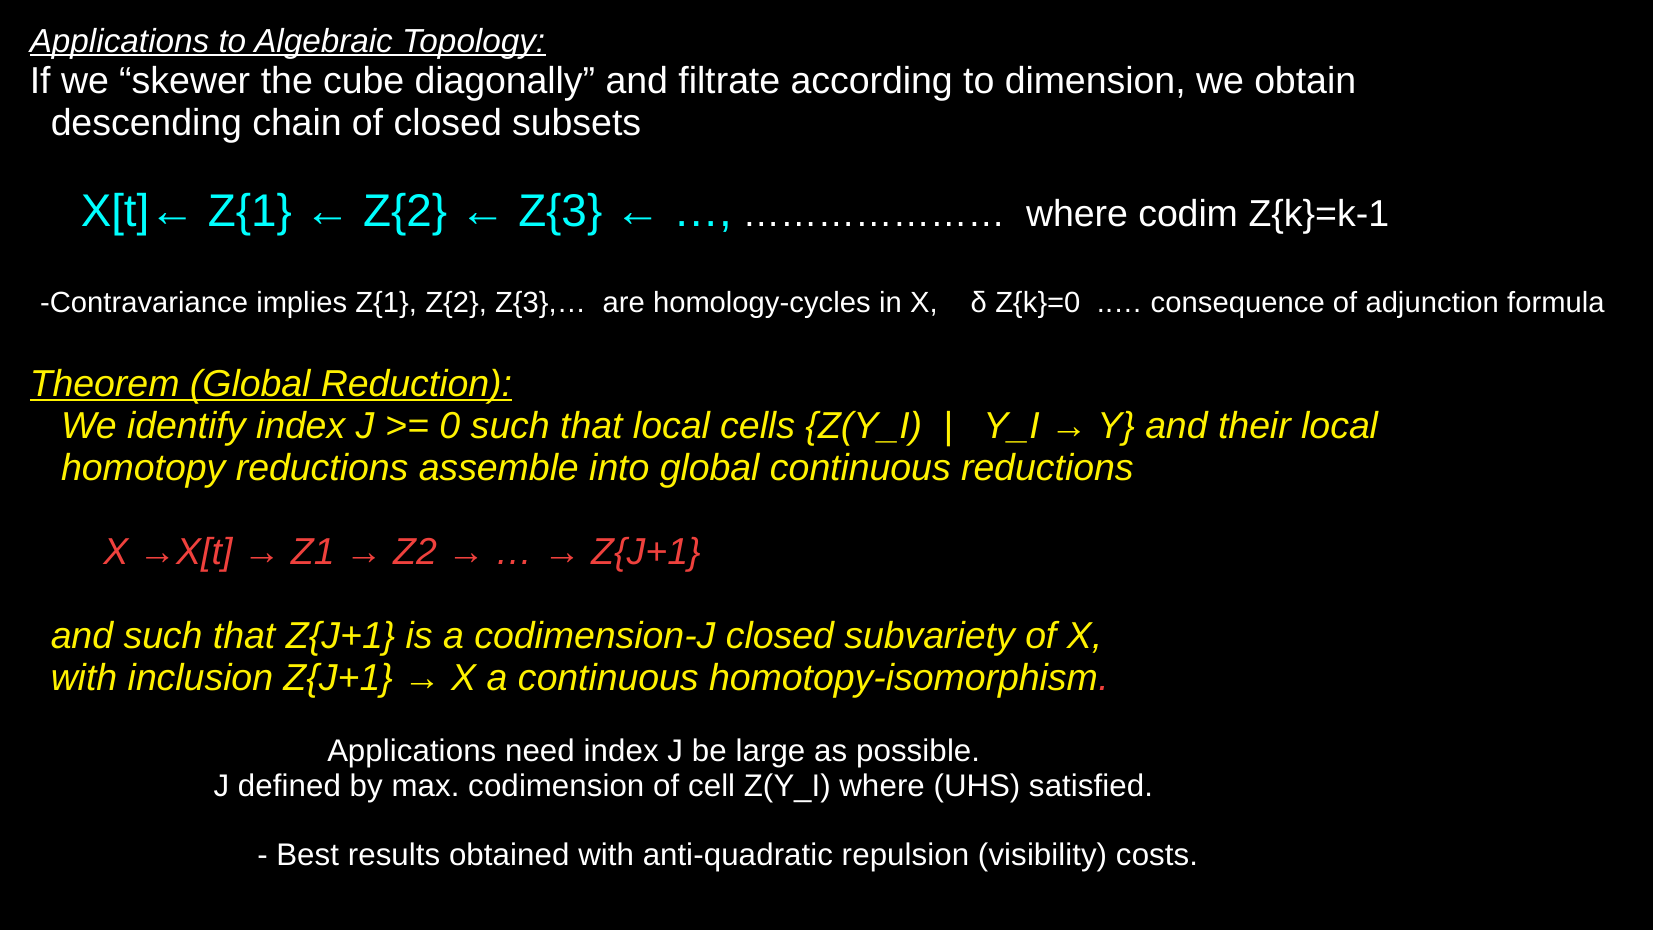

Applications to Algebraic Topology:
If we “skewer the cube diagonally” and filtrate according to dimension, we obtain
 descending chain of closed subsets
 X[t]← Z{1} ← Z{2} ← Z{3} ← …, ………………… where codim Z{k}=k-1
 -Contravariance implies Z{1}, Z{2}, Z{3},… are homology-cycles in X, δ Z{k}=0 ..… consequence of adjunction formula
Theorem (Global Reduction):
 We identify index J >= 0 such that local cells {Z(Y_I) | Y_I → Y} and their local
 homotopy reductions assemble into global continuous reductions
 X →X[t] → Z1 → Z2 → … → Z{J+1}
 and such that Z{J+1} is a codimension-J closed subvariety of X,
 with inclusion Z{J+1} → X a continuous homotopy-isomorphism.
 Applications need index J be large as possible.
 J defined by max. codimension of cell Z(Y_I) where (UHS) satisfied.
 - Best results obtained with anti-quadratic repulsion (visibility) costs.